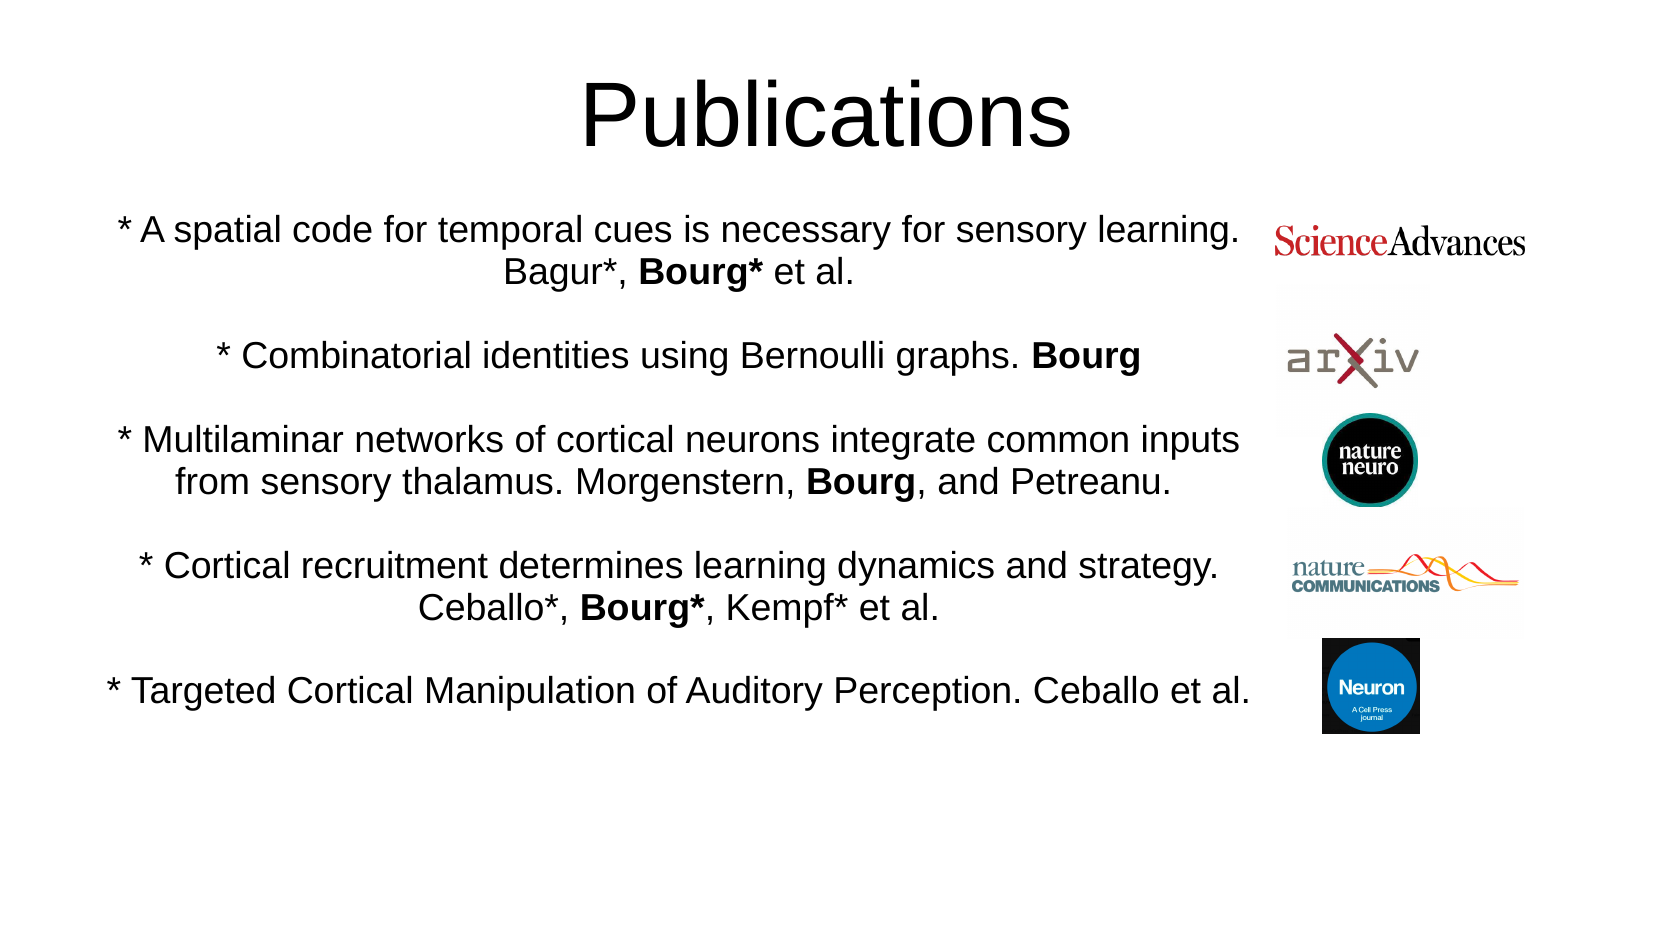

# Publications
* A spatial code for temporal cues is necessary for sensory learning. Bagur*, Bourg* et al.
* Combinatorial identities using Bernoulli graphs. Bourg
* Multilaminar networks of cortical neurons integrate common inputs from sensory thalamus. Morgenstern, Bourg, and Petreanu.
* Cortical recruitment determines learning dynamics and strategy. Ceballo*, Bourg*, Kempf* et al.
* Targeted Cortical Manipulation of Auditory Perception. Ceballo et al.